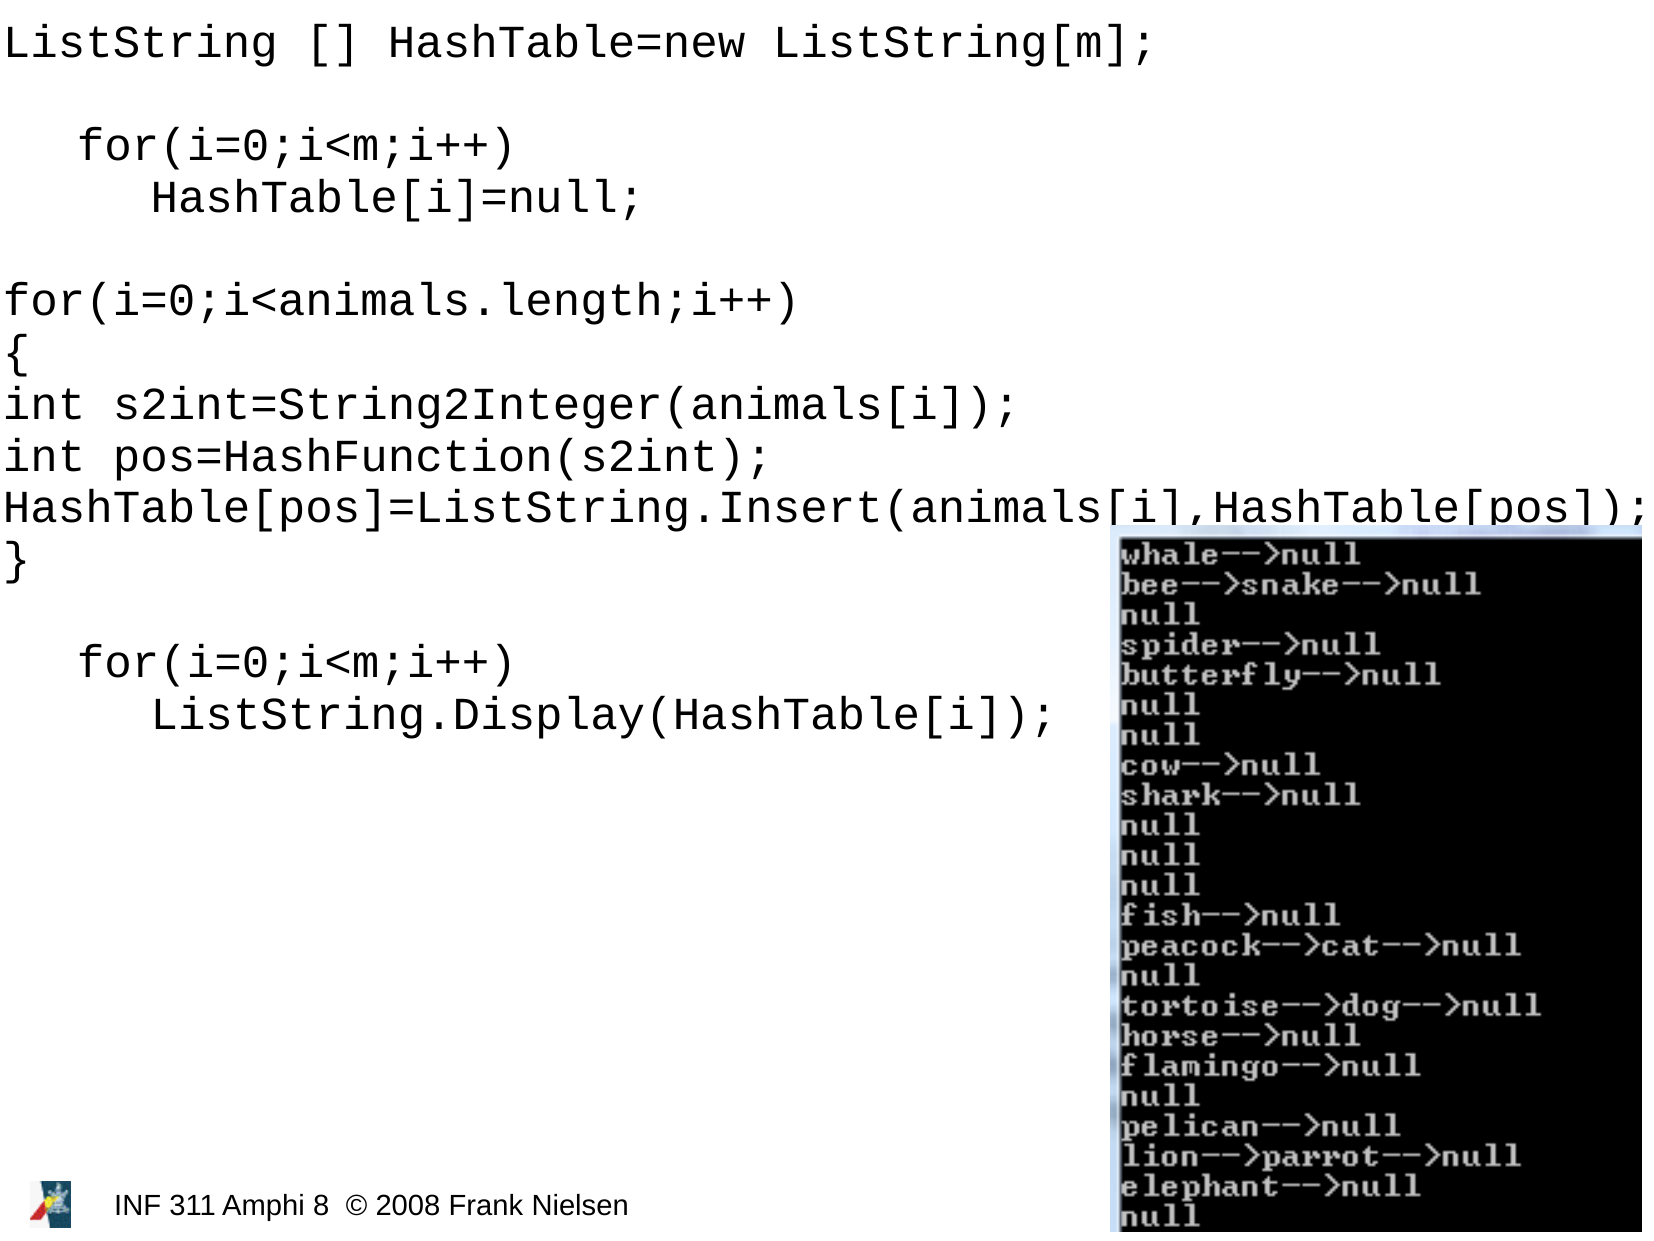

ListString [] HashTable=new ListString[m];
	for(i=0;i<m;i++)
		HashTable[i]=null;
for(i=0;i<animals.length;i++)
{
int s2int=String2Integer(animals[i]);
int pos=HashFunction(s2int);
HashTable[pos]=ListString.Insert(animals[i],HashTable[pos]);
}
	for(i=0;i<m;i++)
		ListString.Display(HashTable[i]);